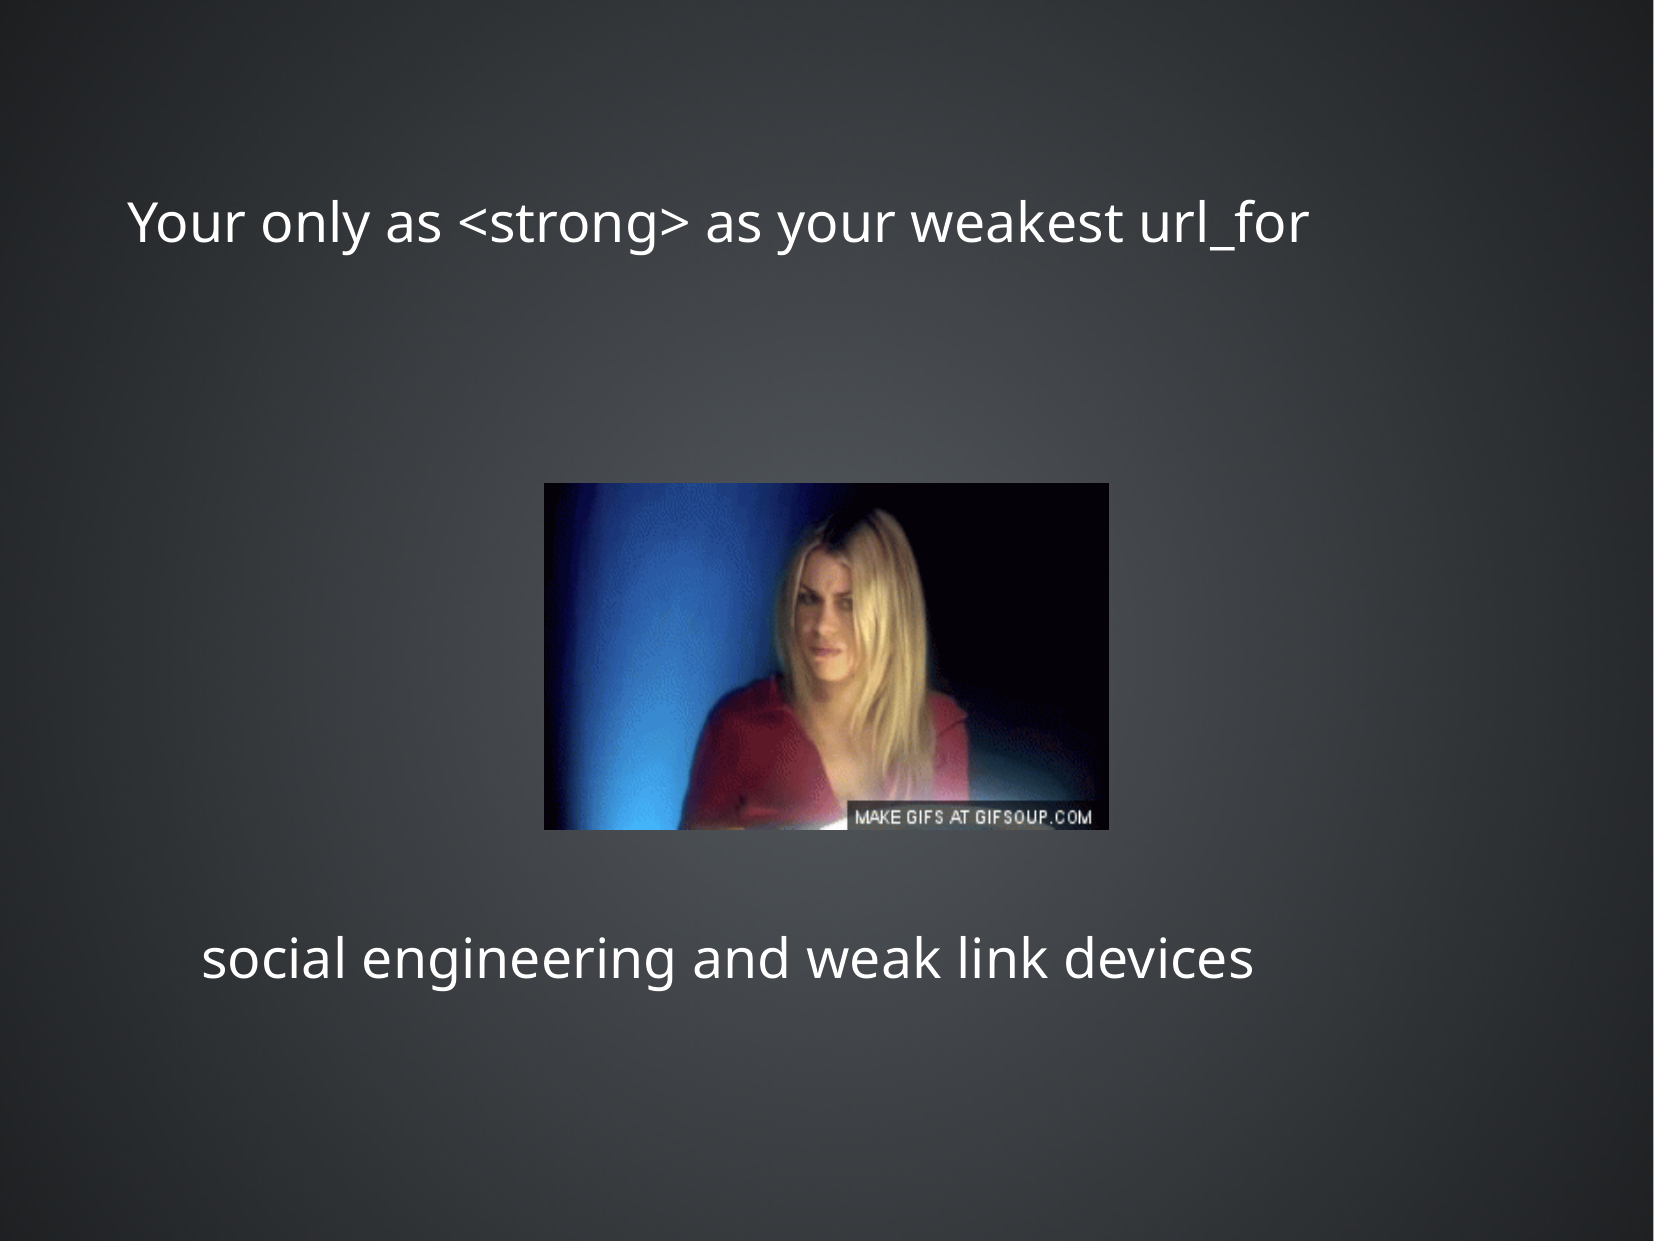

Your only as <strong> as your weakest url_for
Your only as <strong> as your weakest url_for
social engineering and weak link devices
social engineering and weak link devices